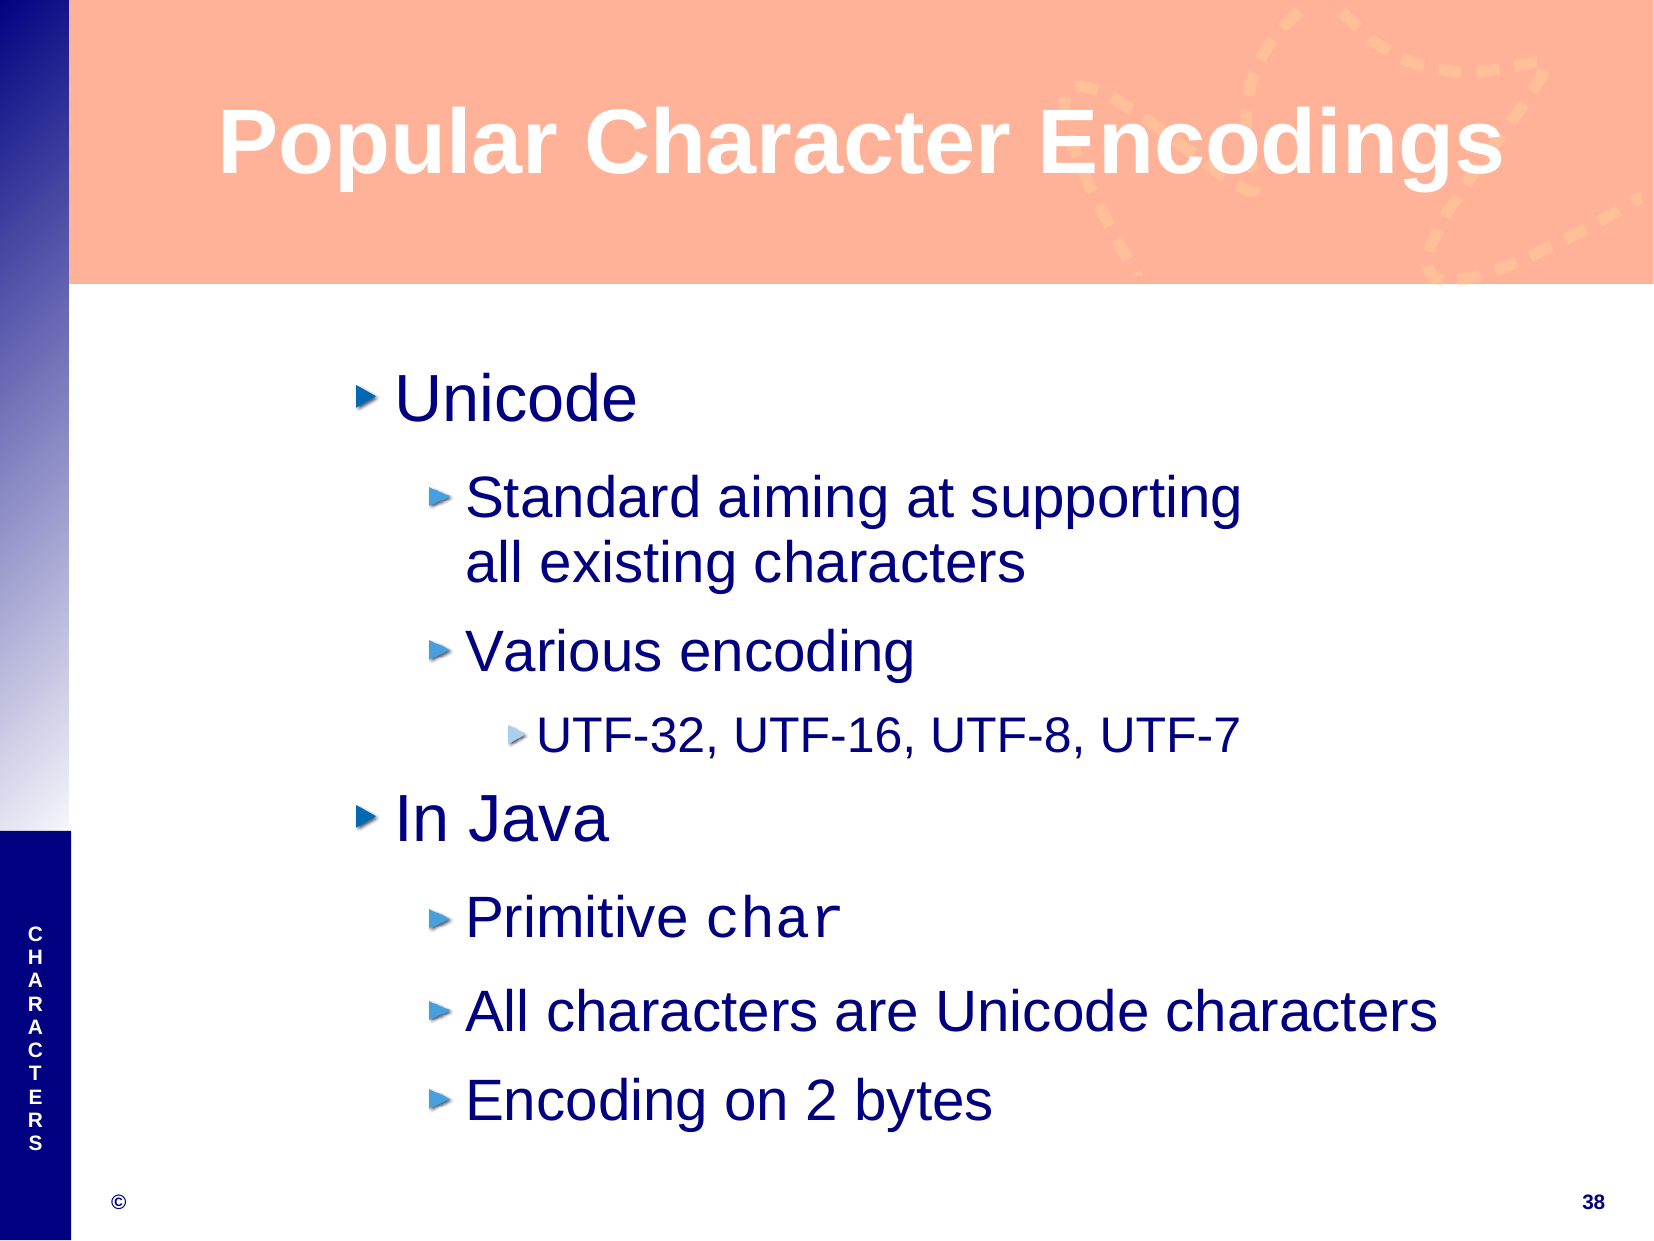

# Popular Character Encodings
Unicode
Standard aiming at supporting
all existing characters
Various encoding
UTF-32, UTF-16, UTF-8, UTF-7
In Java
Primitive char
All characters are Unicode characters
Encoding on 2 bytes
C
H
A
R
A
C
T
E
R
S